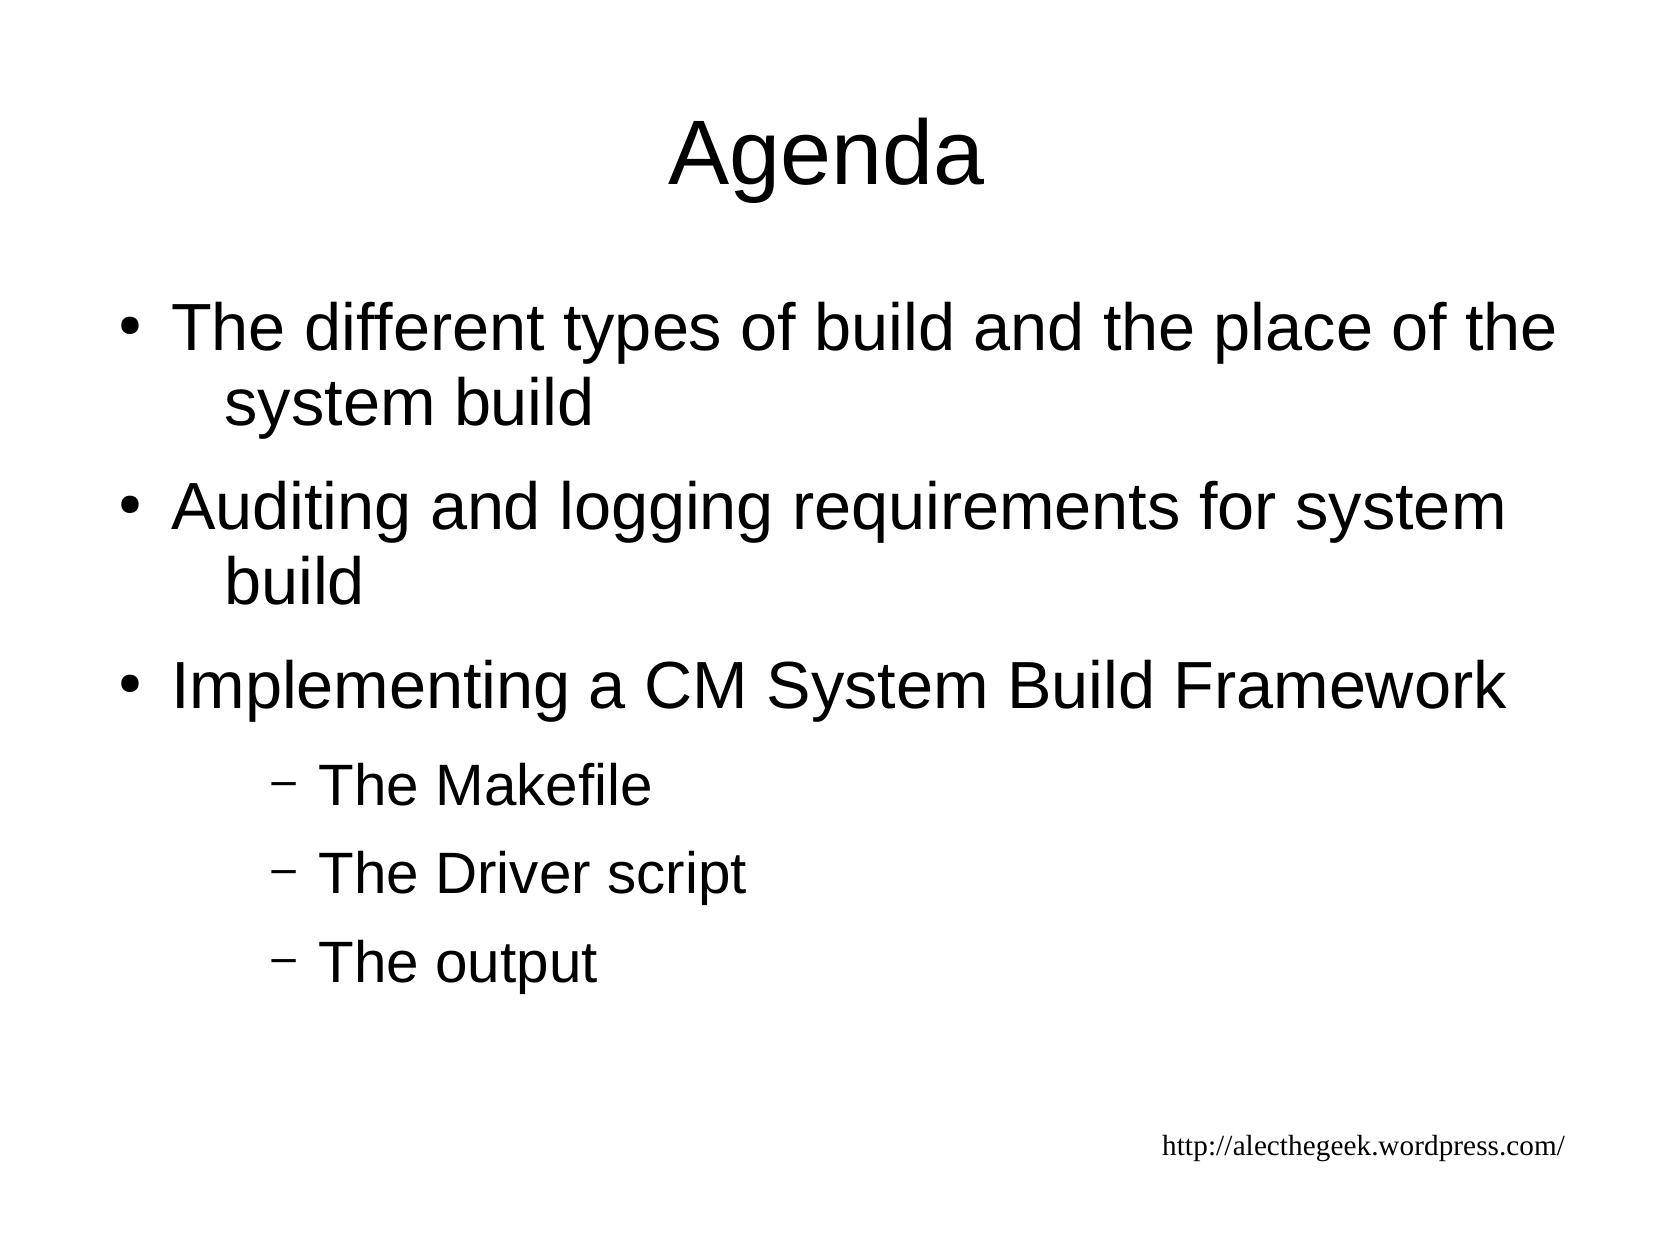

# Agenda
The different types of build and the place of the system build
Auditing and logging requirements for system build
Implementing a CM System Build Framework
The Makefile
The Driver script
The output
http://alecthegeek.wordpress.com/